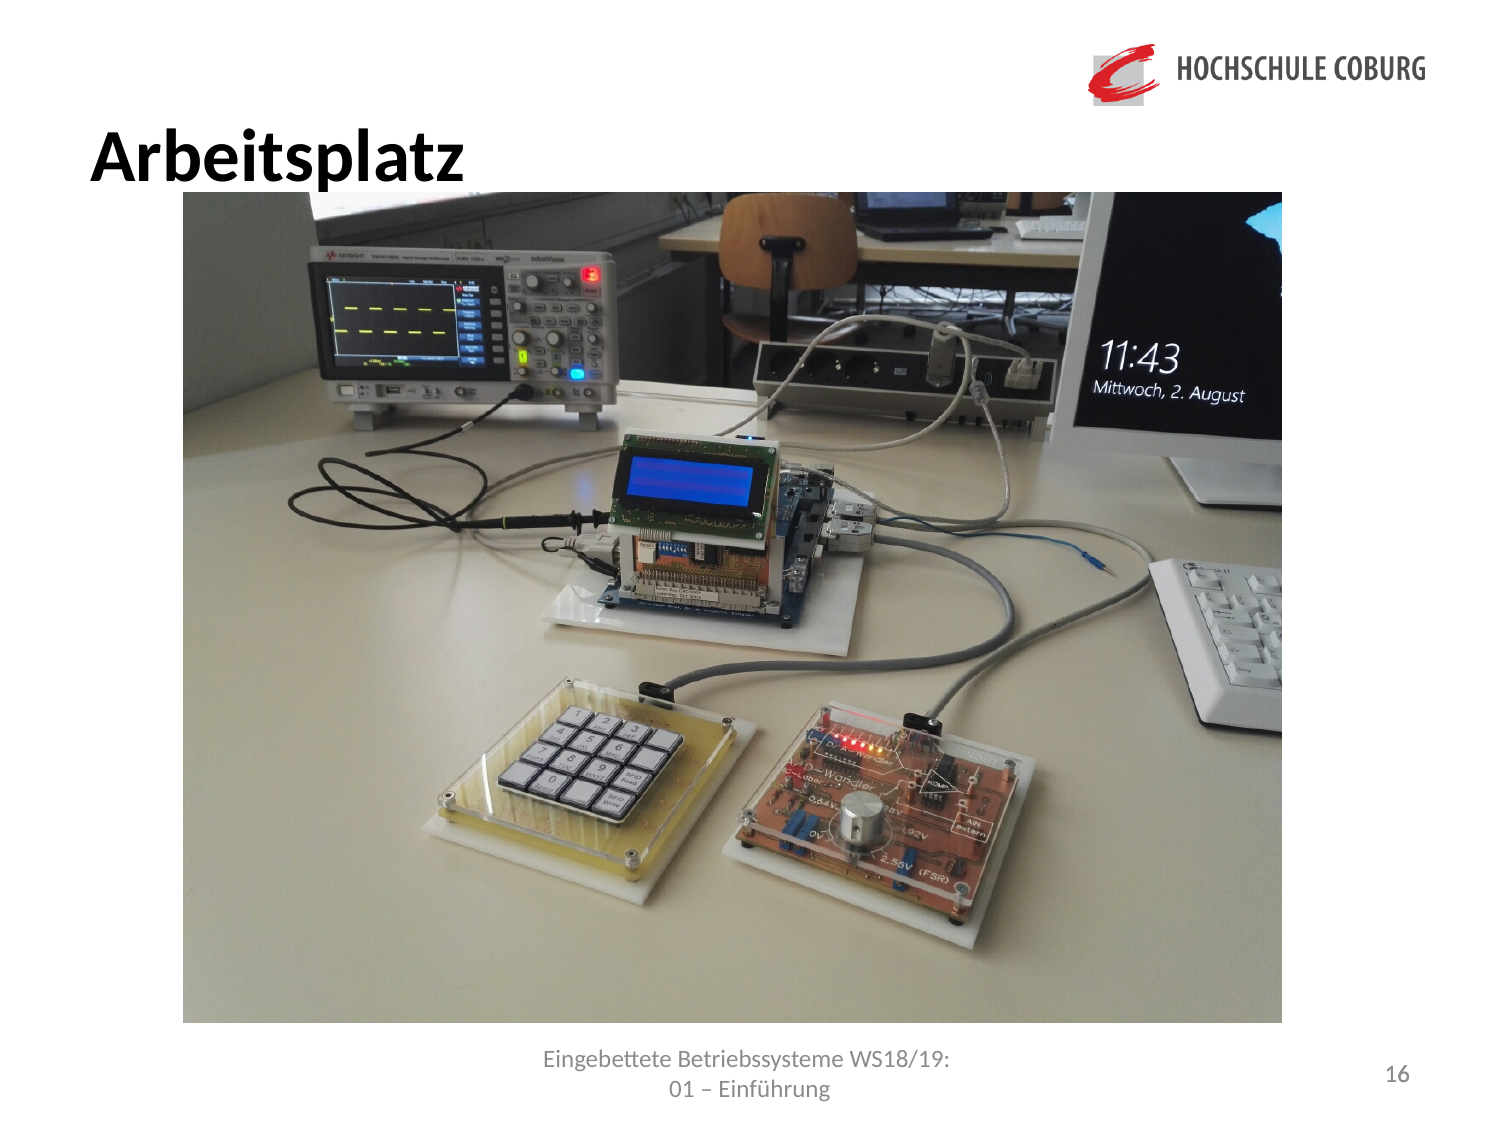

# Arbeitsplatz
Eingebettete Betriebssysteme WS17/18: 01 – Einführung
16